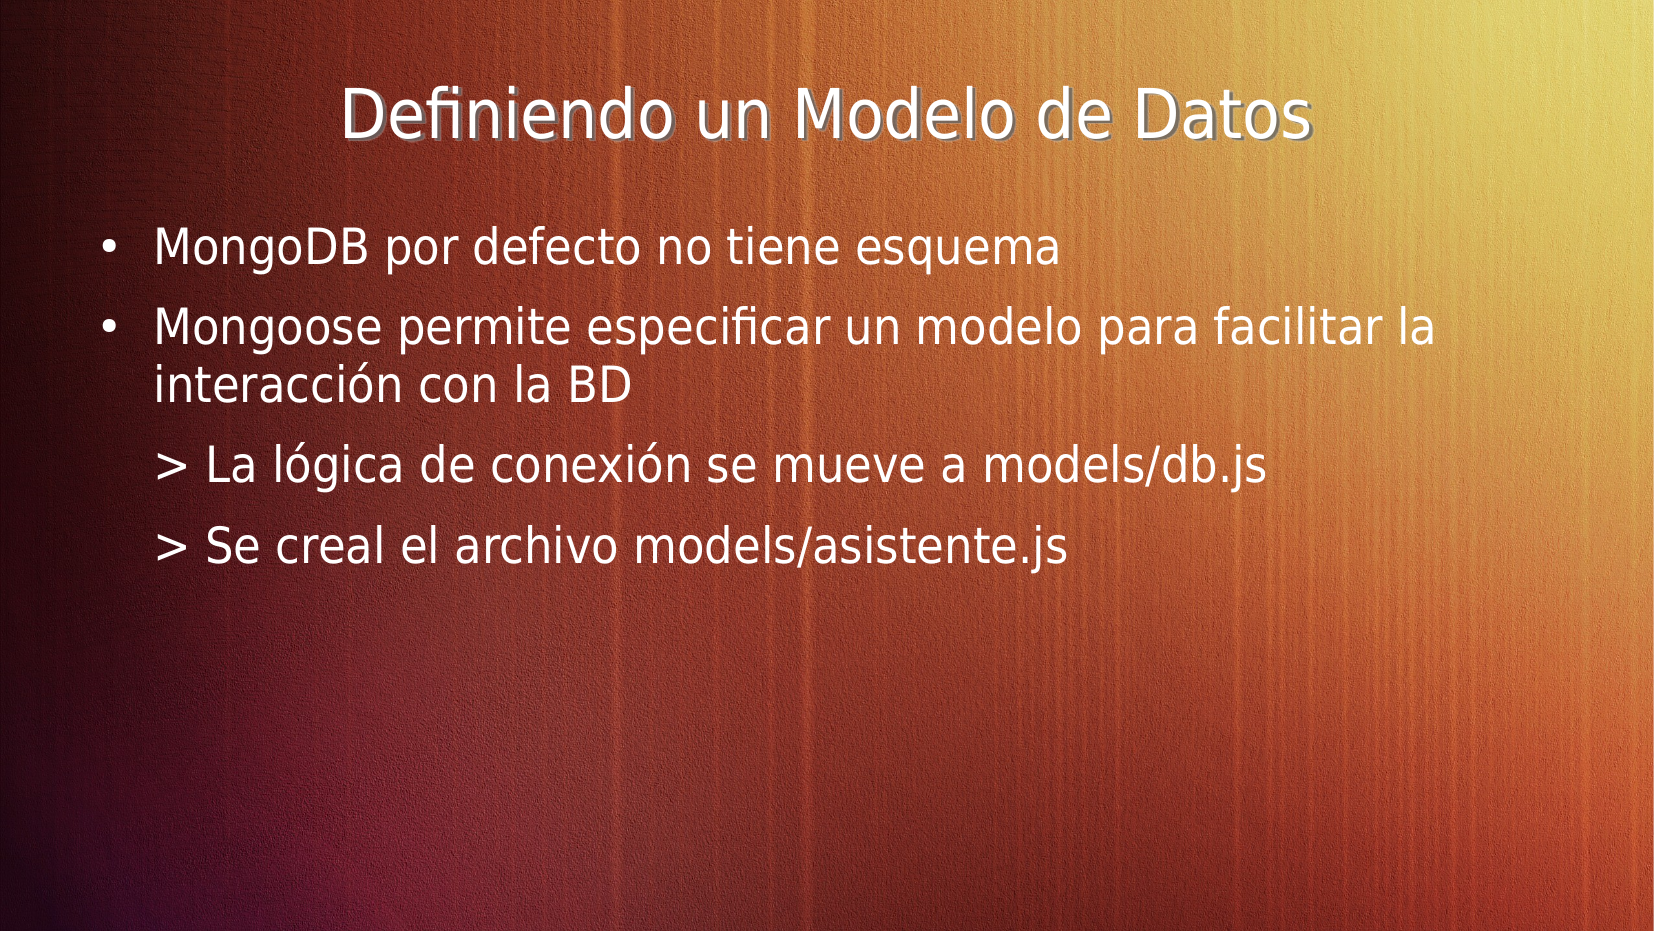

# Definiendo un Modelo de Datos
MongoDB por defecto no tiene esquema
Mongoose permite especificar un modelo para facilitar la interacción con la BD
> La lógica de conexión se mueve a models/db.js
> Se creal el archivo models/asistente.js